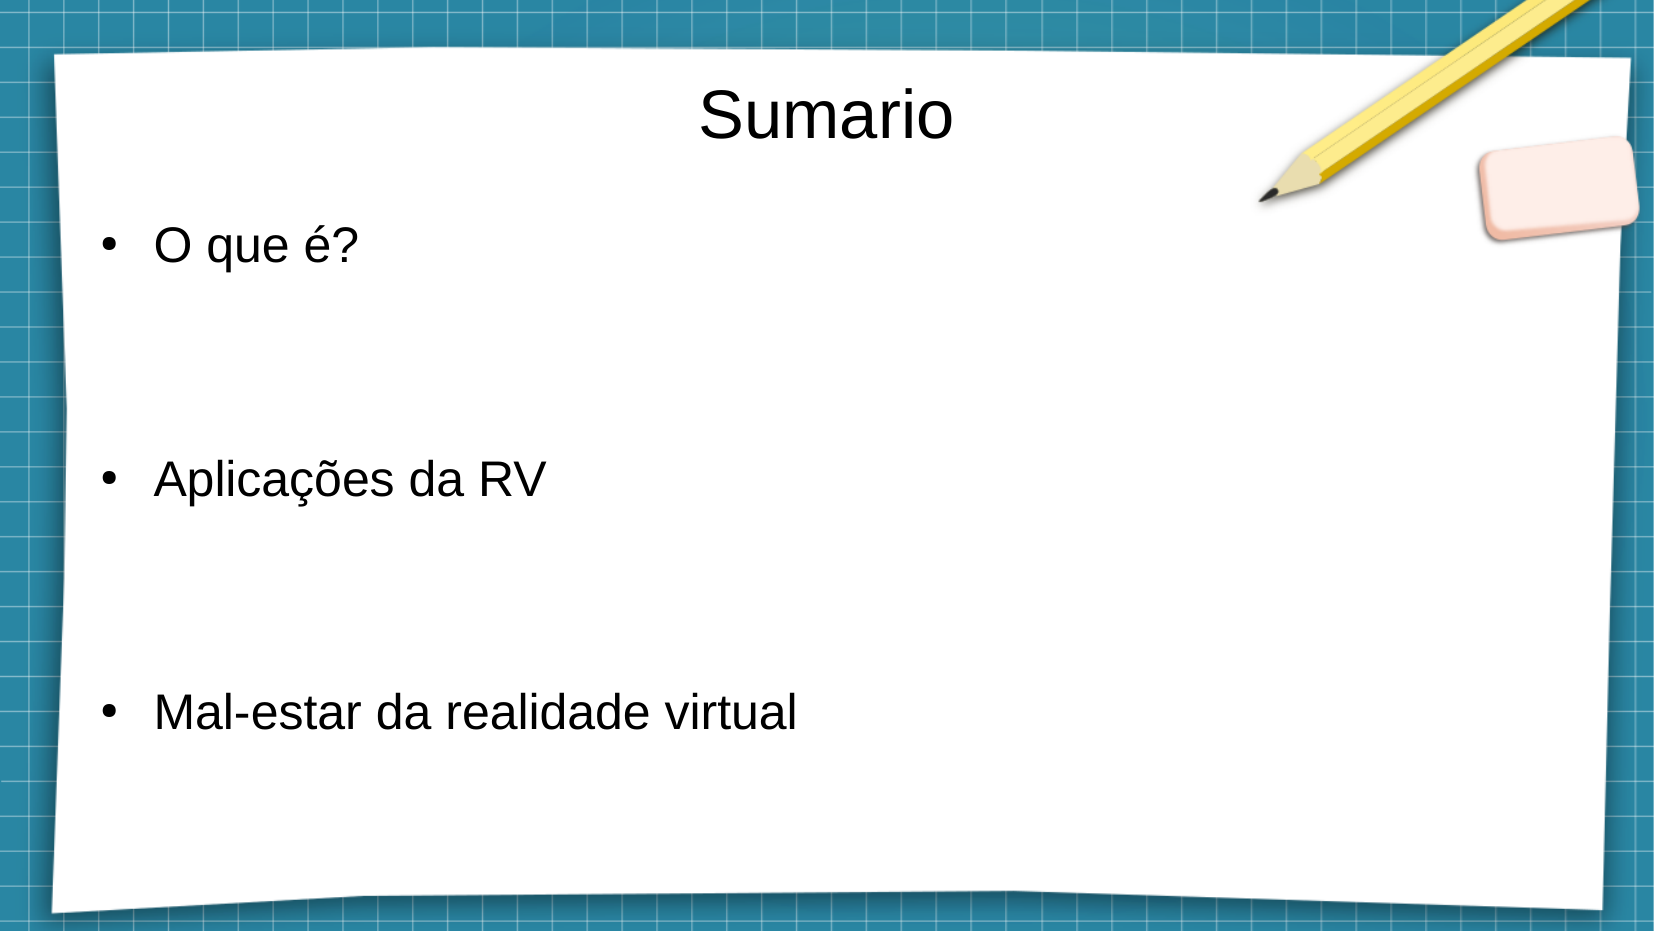

# Sumario
O que é?
Aplicações da RV
Mal-estar da realidade virtual